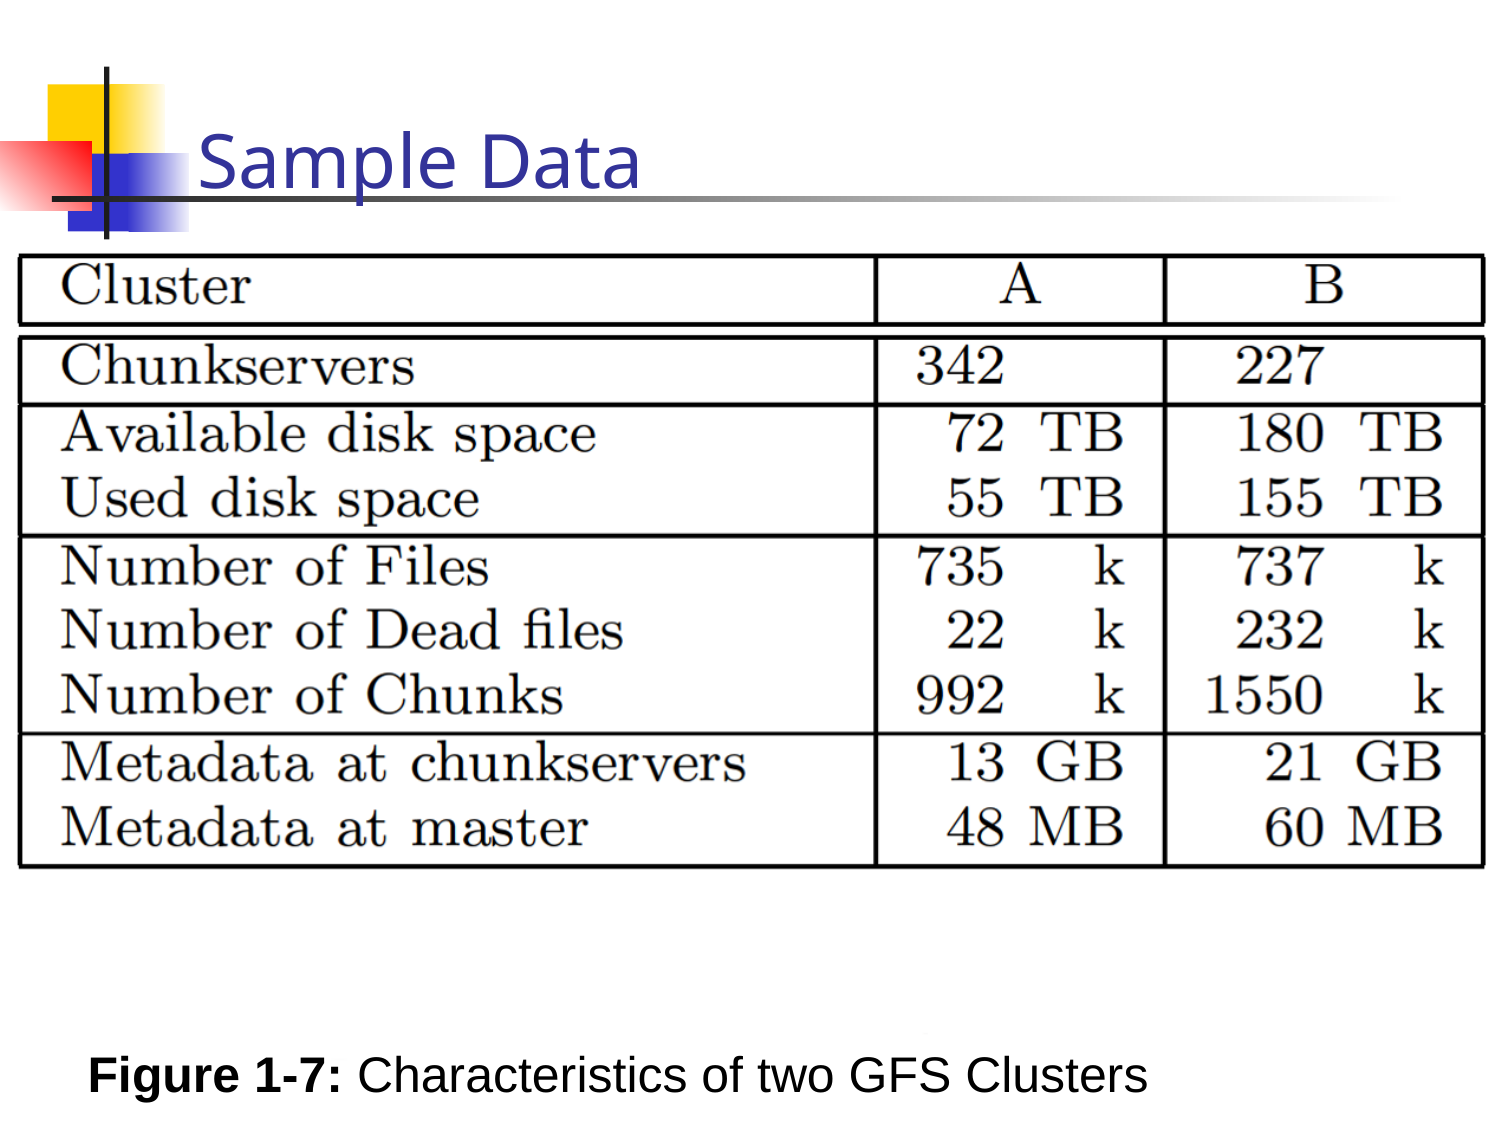

Sample Data
Figure 1-7: Characteristics of two GFS Clusters